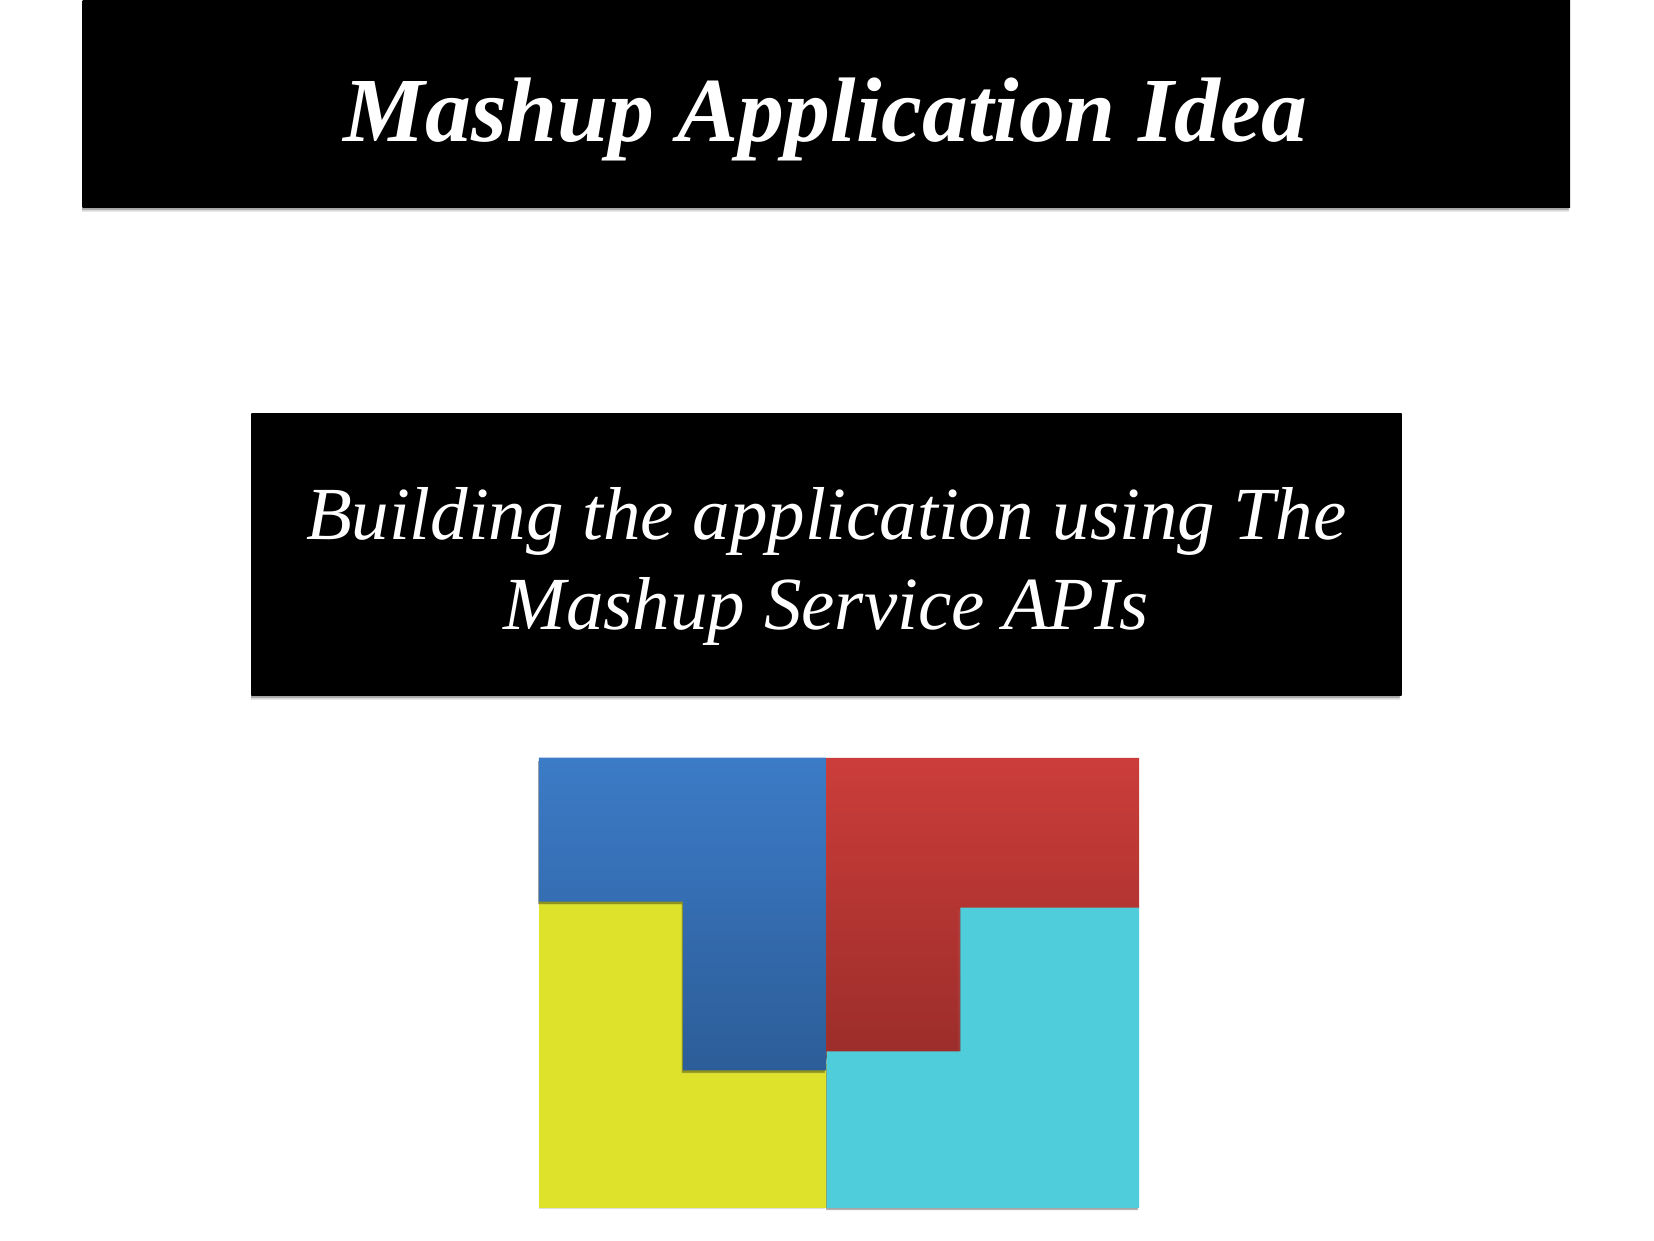

# Mashup Application Idea
Building the application using The Mashup Service APIs